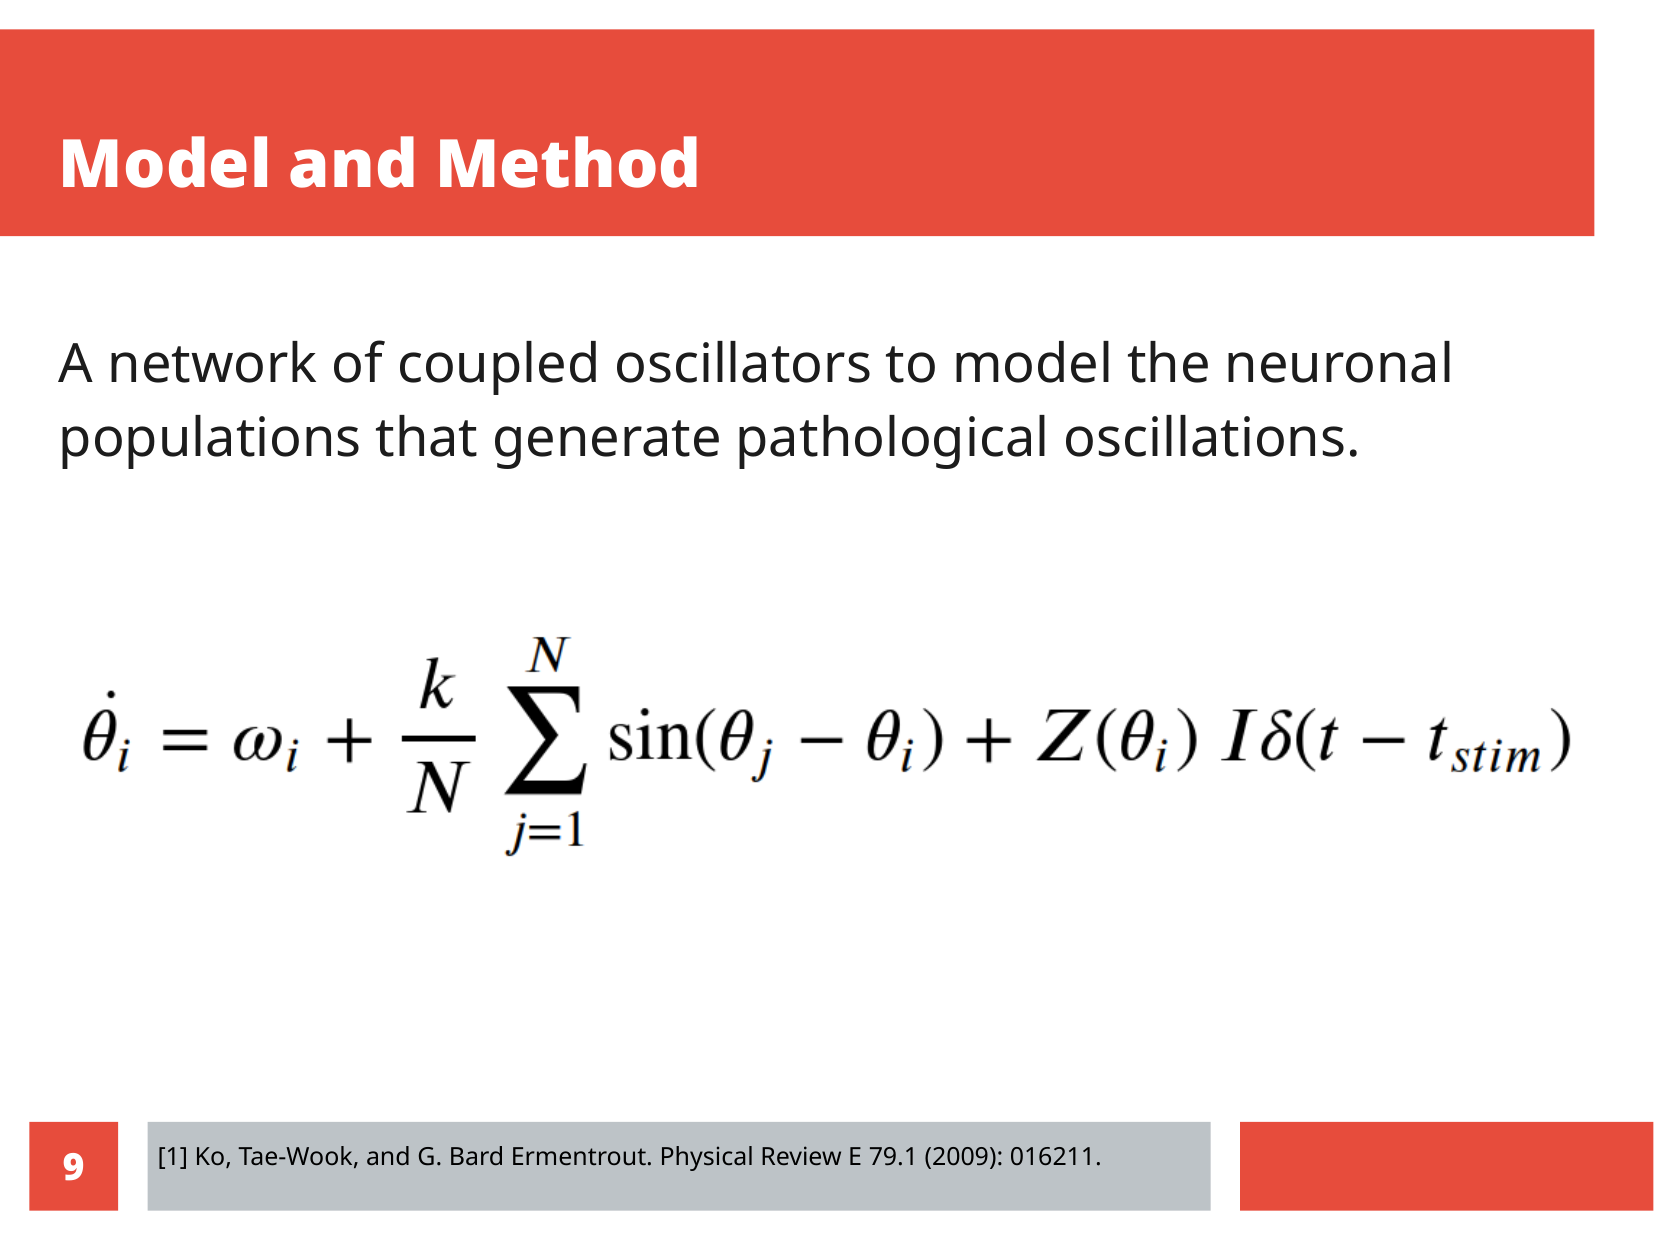

# Model and Method
A network of coupled oscillators to model the neuronal populations that generate pathological oscillations.
9
[1] Ko, Tae-Wook, and G. Bard Ermentrout. Physical Review E 79.1 (2009): 016211.